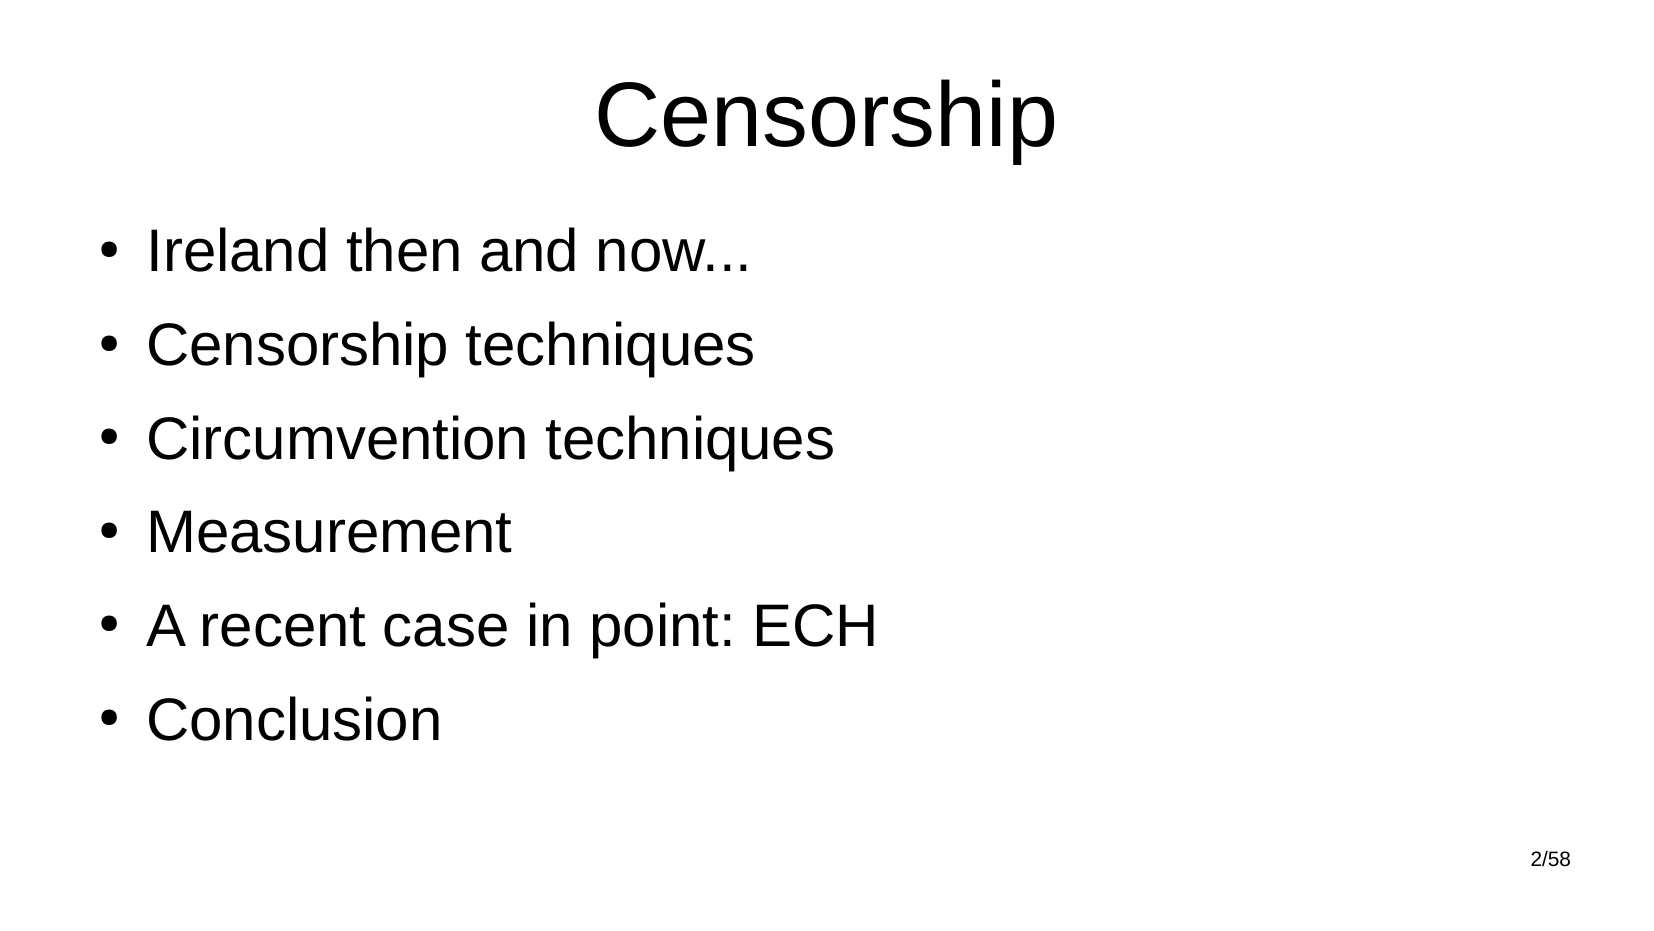

# Censorship
Ireland then and now...
Censorship techniques
Circumvention techniques
Measurement
A recent case in point: ECH
Conclusion
2